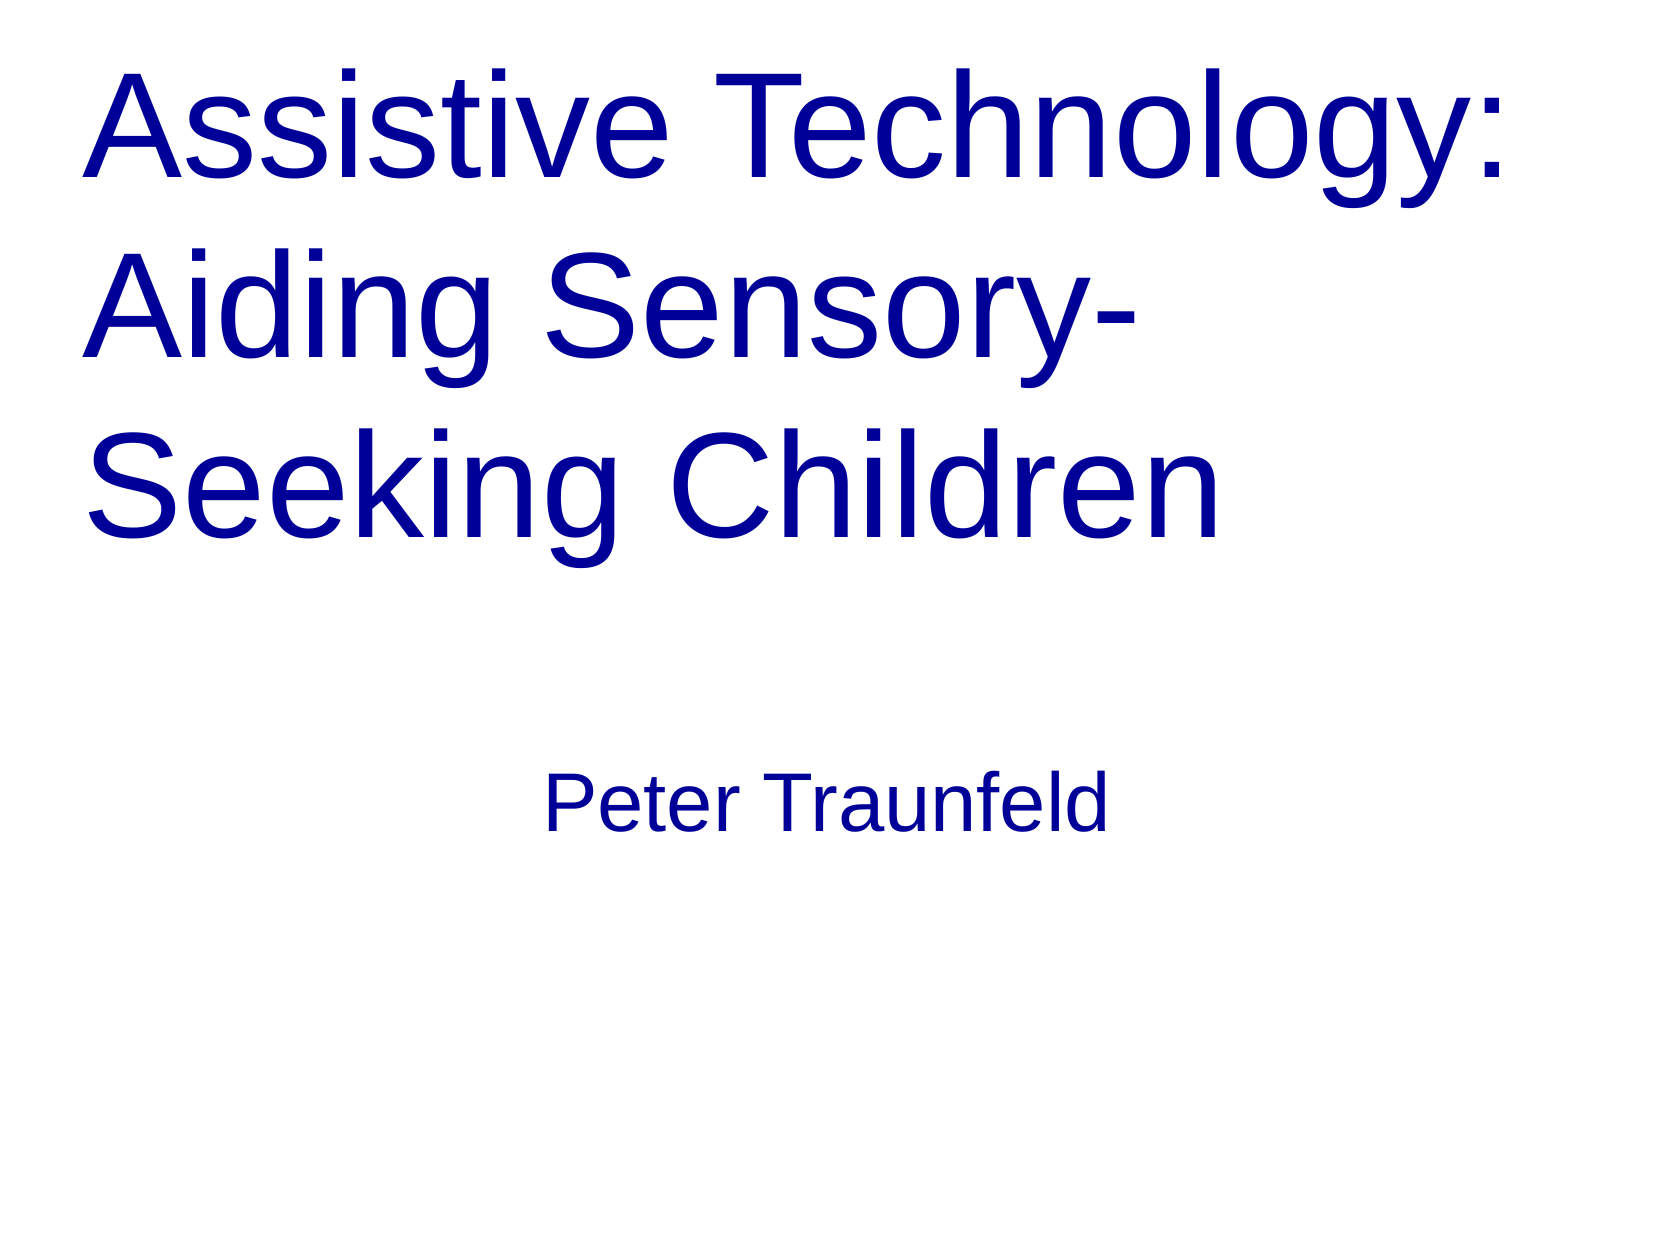

Assistive Technology:
Aiding Sensory-Seeking Children
Peter Traunfeld